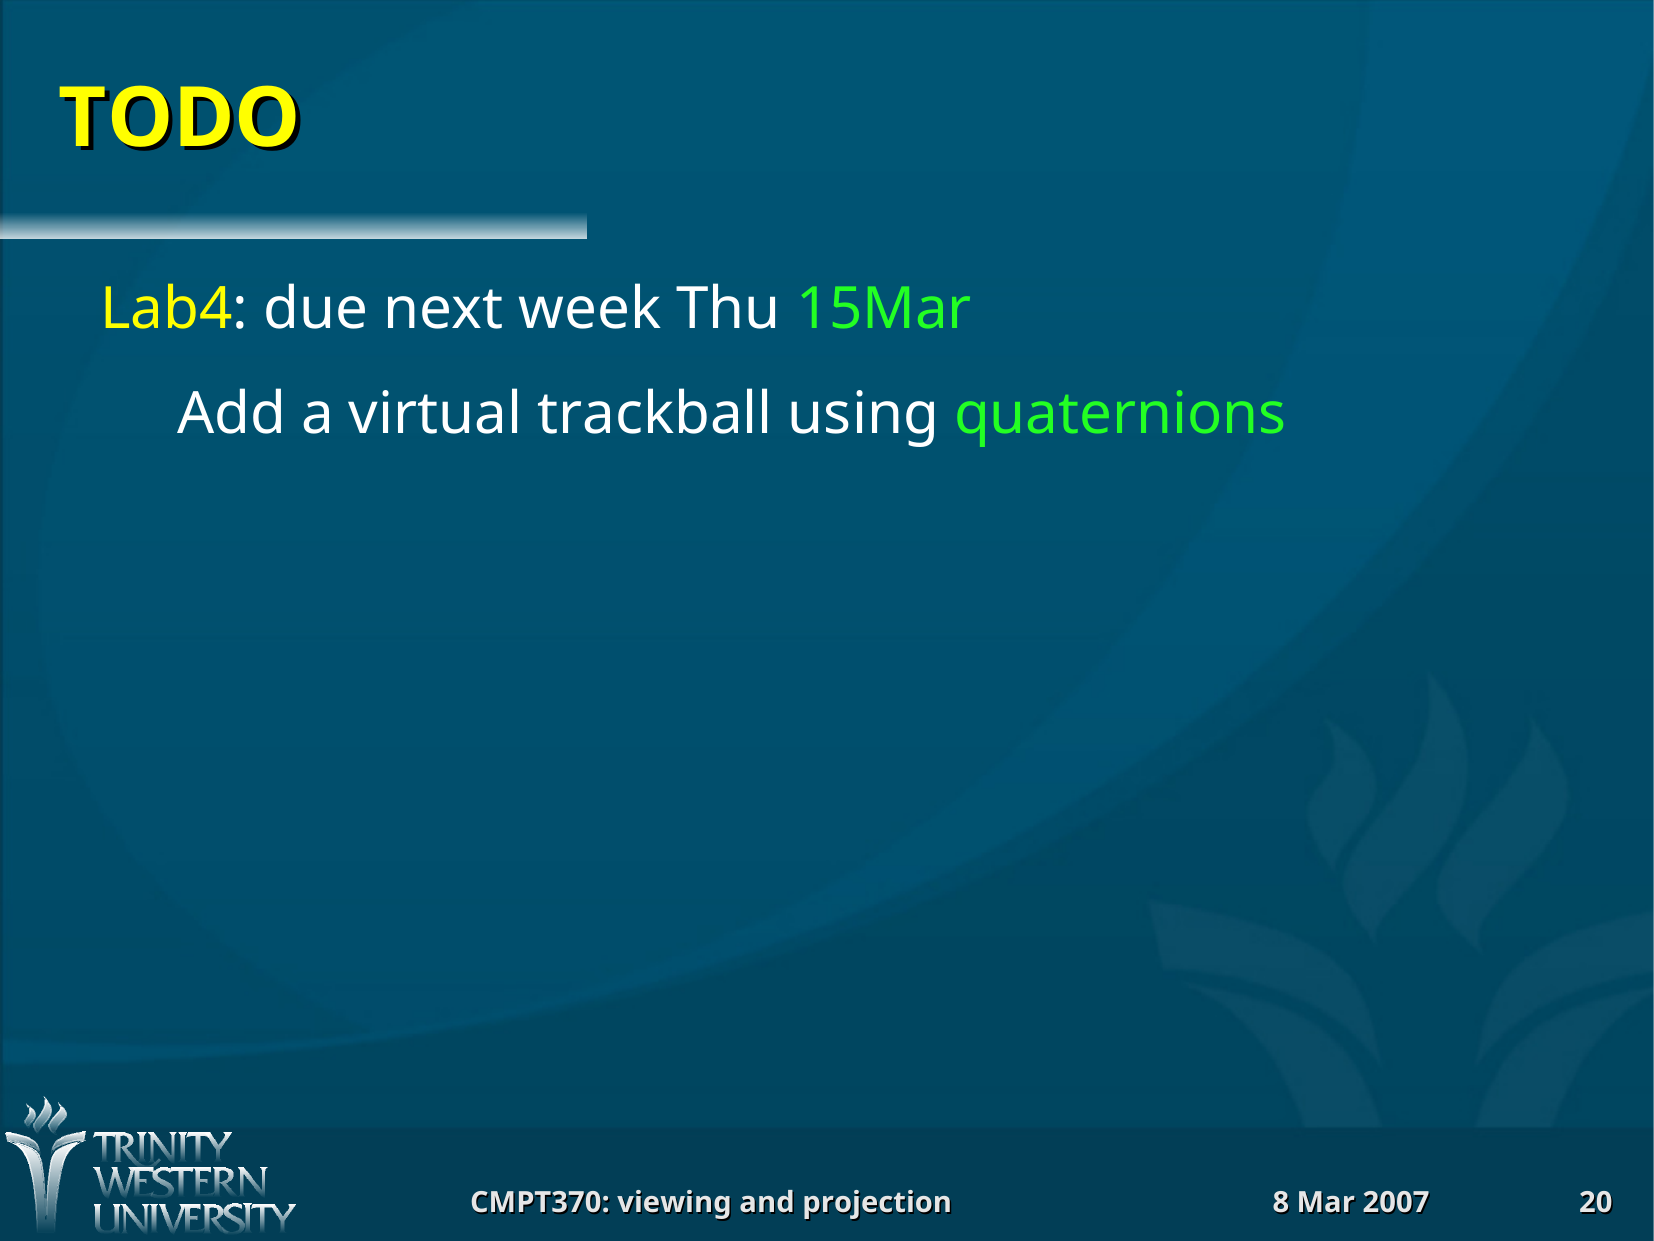

# TODO
Lab4: due next week Thu 15Mar
Add a virtual trackball using quaternions
CMPT370: viewing and projection
8 Mar 2007
20